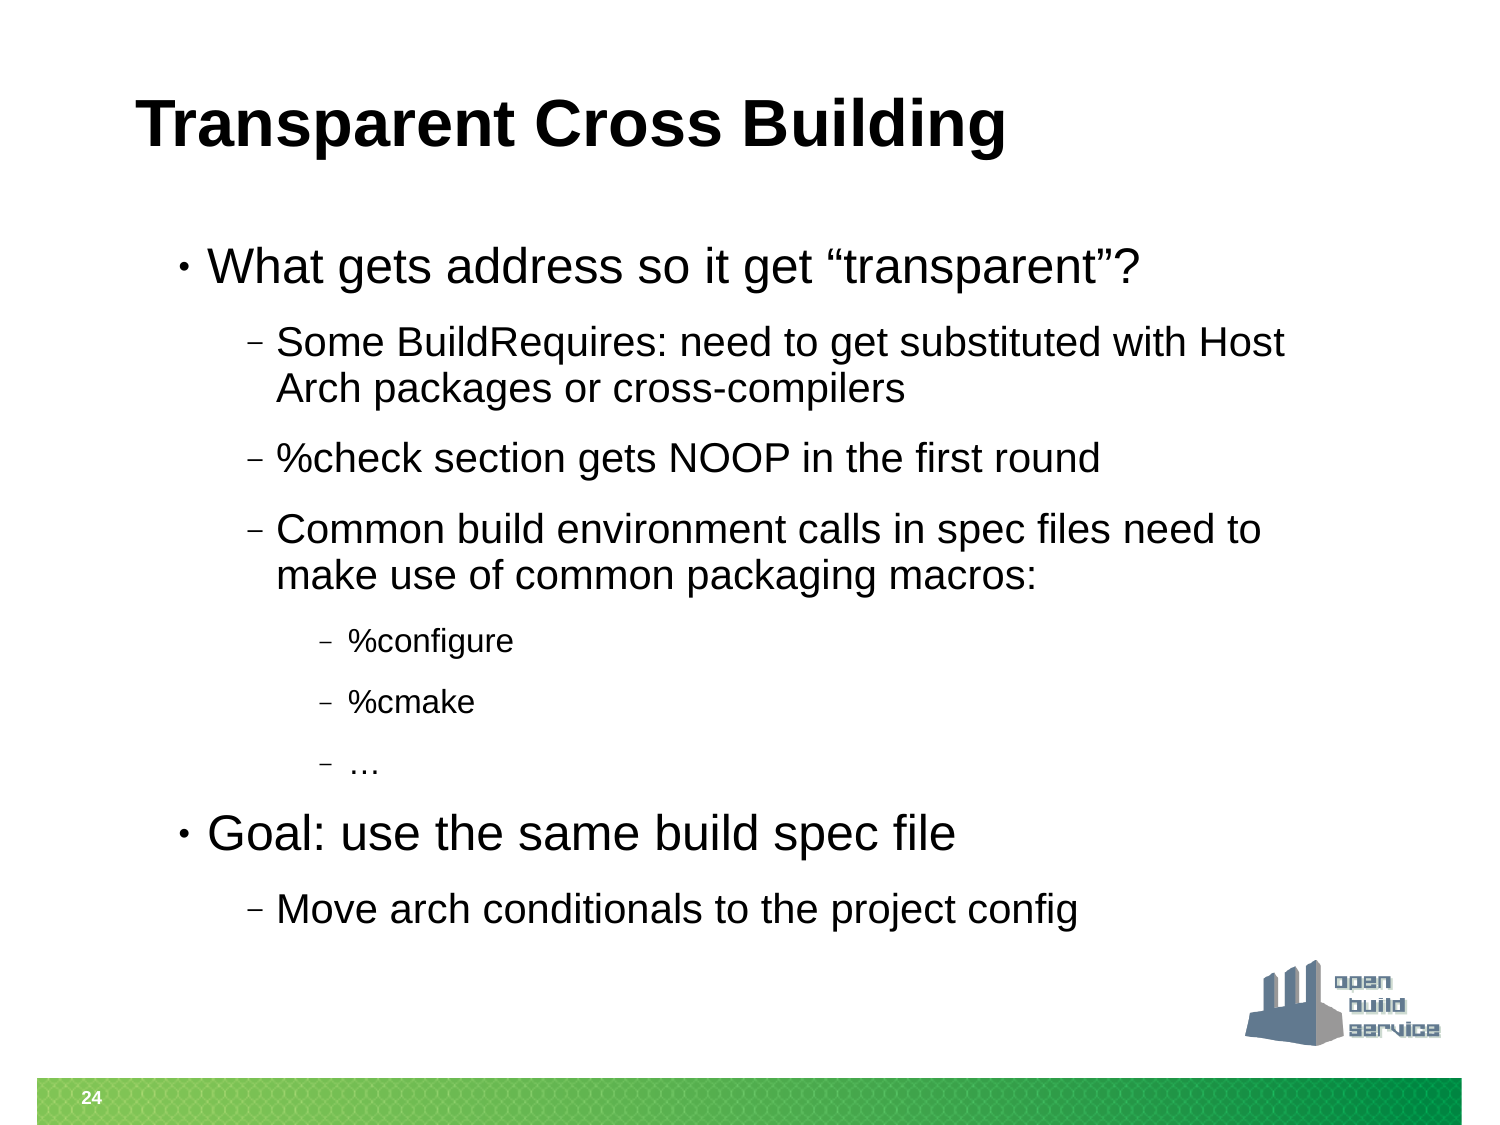

# Transparent Cross Building
What gets address so it get “transparent”?
Some BuildRequires: need to get substituted with Host Arch packages or cross-compilers
%check section gets NOOP in the first round
Common build environment calls in spec files need to make use of common packaging macros:
%configure
%cmake
…
Goal: use the same build spec file
Move arch conditionals to the project config